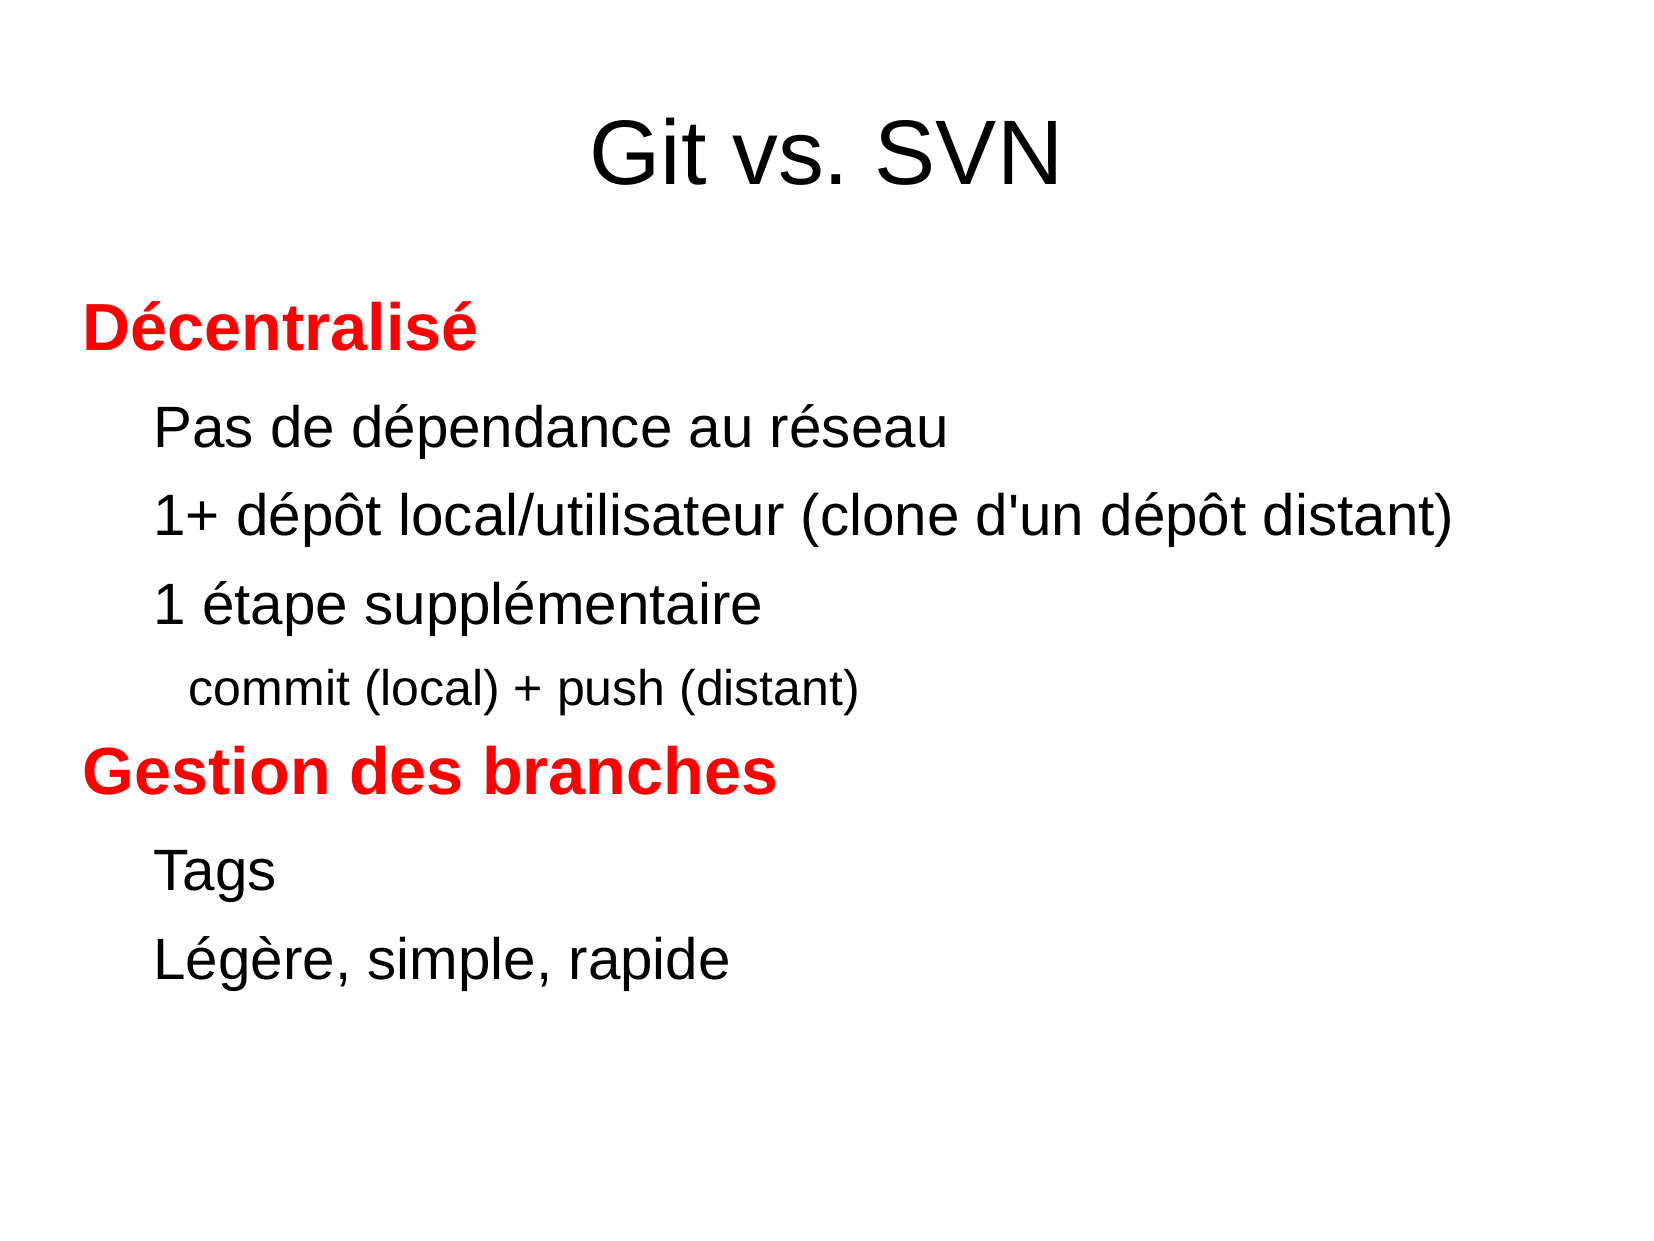

# Git vs. SVN
Décentralisé
Pas de dépendance au réseau
1+ dépôt local/utilisateur (clone d'un dépôt distant)
1 étape supplémentaire
commit (local) + push (distant)
Gestion des branches
Tags
Légère, simple, rapide